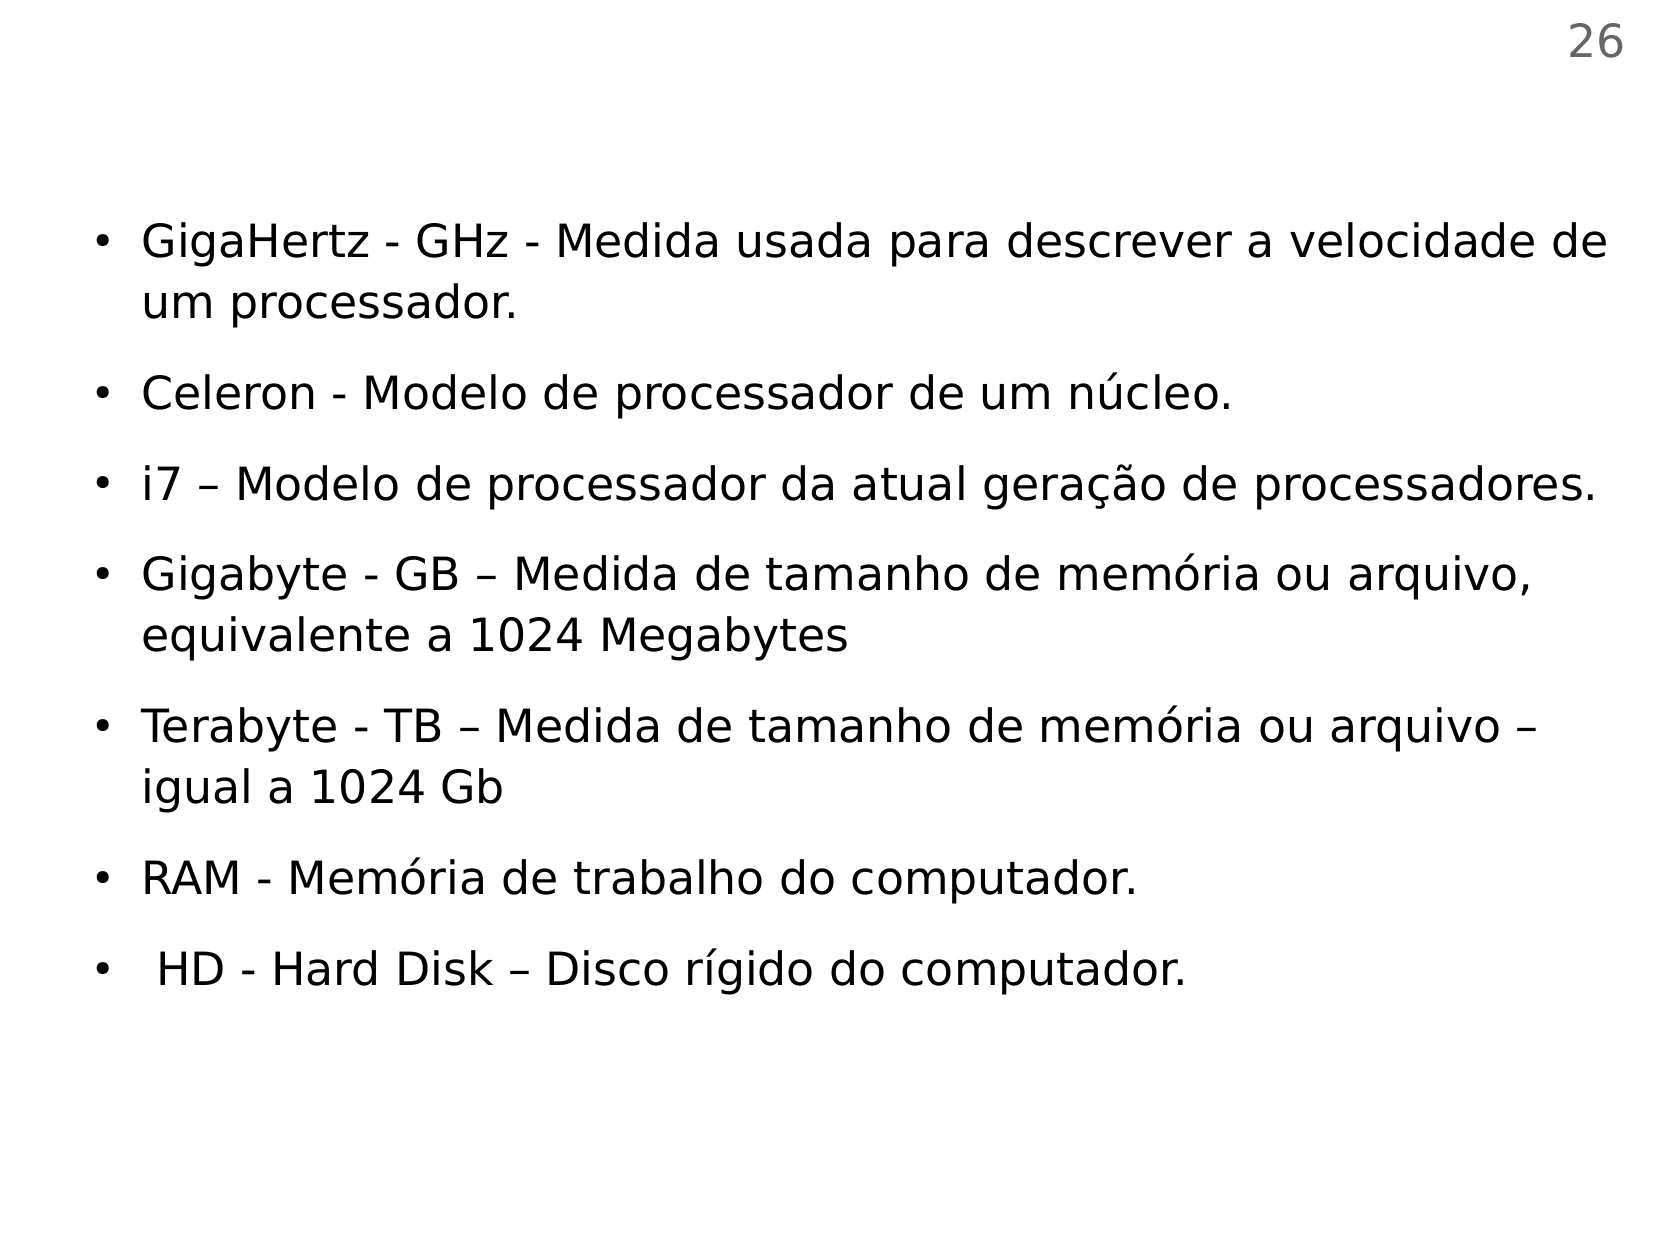

26
#
GigaHertz - GHz - Medida usada para descrever a velocidade de um processador.
Celeron - Modelo de processador de um núcleo.
i7 – Modelo de processador da atual geração de processadores.
Gigabyte - GB – Medida de tamanho de memória ou arquivo, equivalente a 1024 Megabytes
Terabyte - TB – Medida de tamanho de memória ou arquivo – igual a 1024 Gb
RAM - Memória de trabalho do computador.
 HD - Hard Disk – Disco rígido do computador.